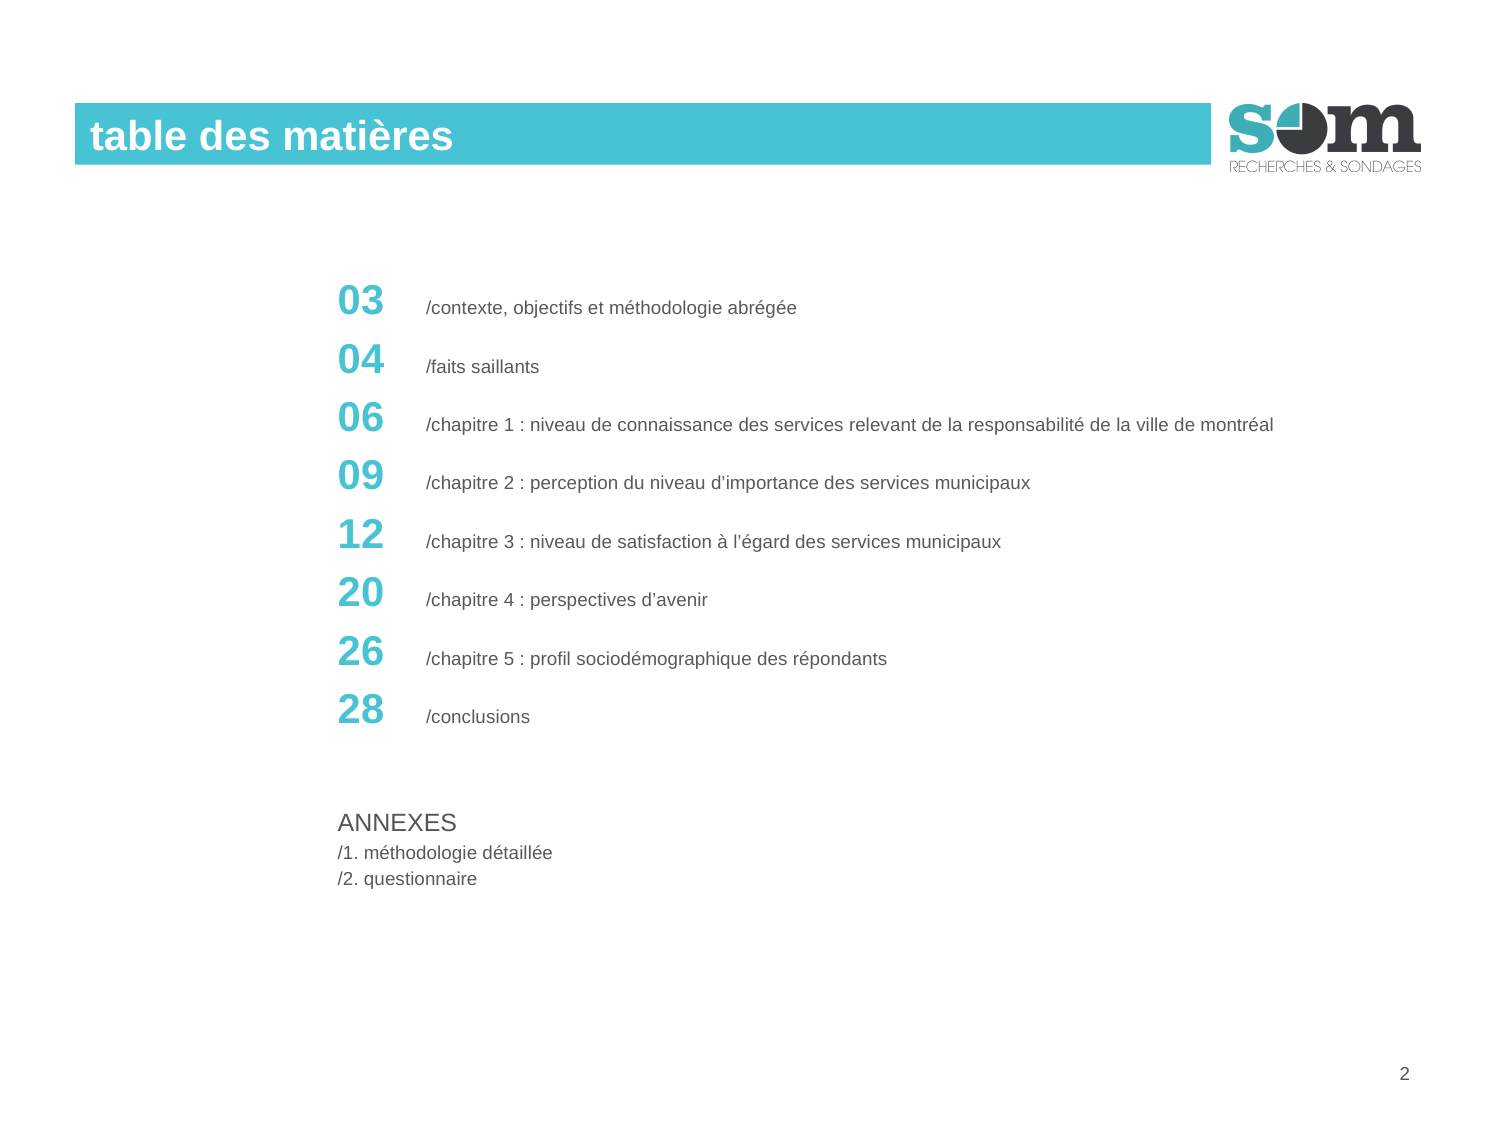

table des matières
# 03	/contexte, objectifs et méthodologie abrégée
04	/faits saillants
06	/chapitre 1 : niveau de connaissance des services relevant de la responsabilité de la ville de montréal
09	/chapitre 2 : perception du niveau d’importance des services municipaux
12	/chapitre 3 : niveau de satisfaction à l’égard des services municipaux
20	/chapitre 4 : perspectives d’avenir
26	/chapitre 5 : profil sociodémographique des répondants
28	/conclusions
ANNEXES
/1. méthodologie détaillée
/2. questionnaire